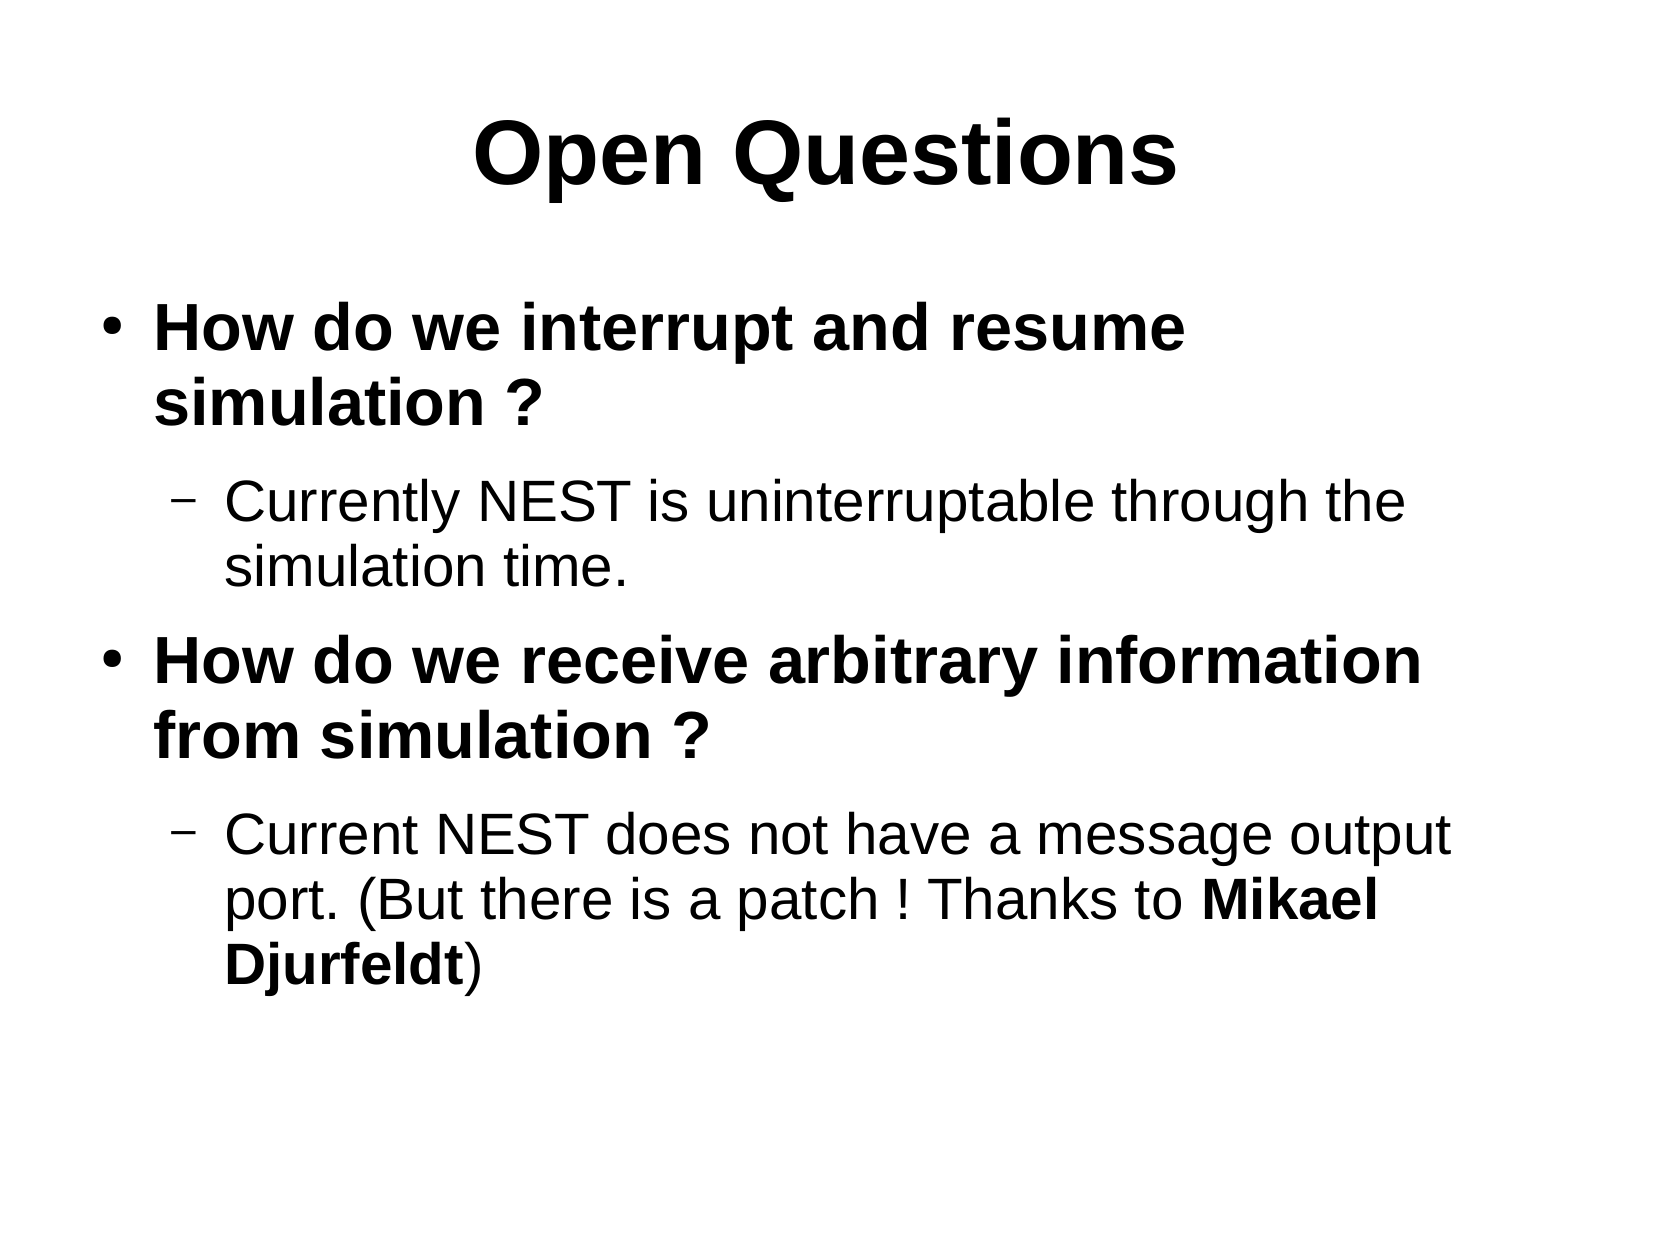

# Open Questions
How do we interrupt and resume simulation ?
Currently NEST is uninterruptable through the simulation time.
How do we receive arbitrary information from simulation ?
Current NEST does not have a message output port. (But there is a patch ! Thanks to Mikael Djurfeldt)